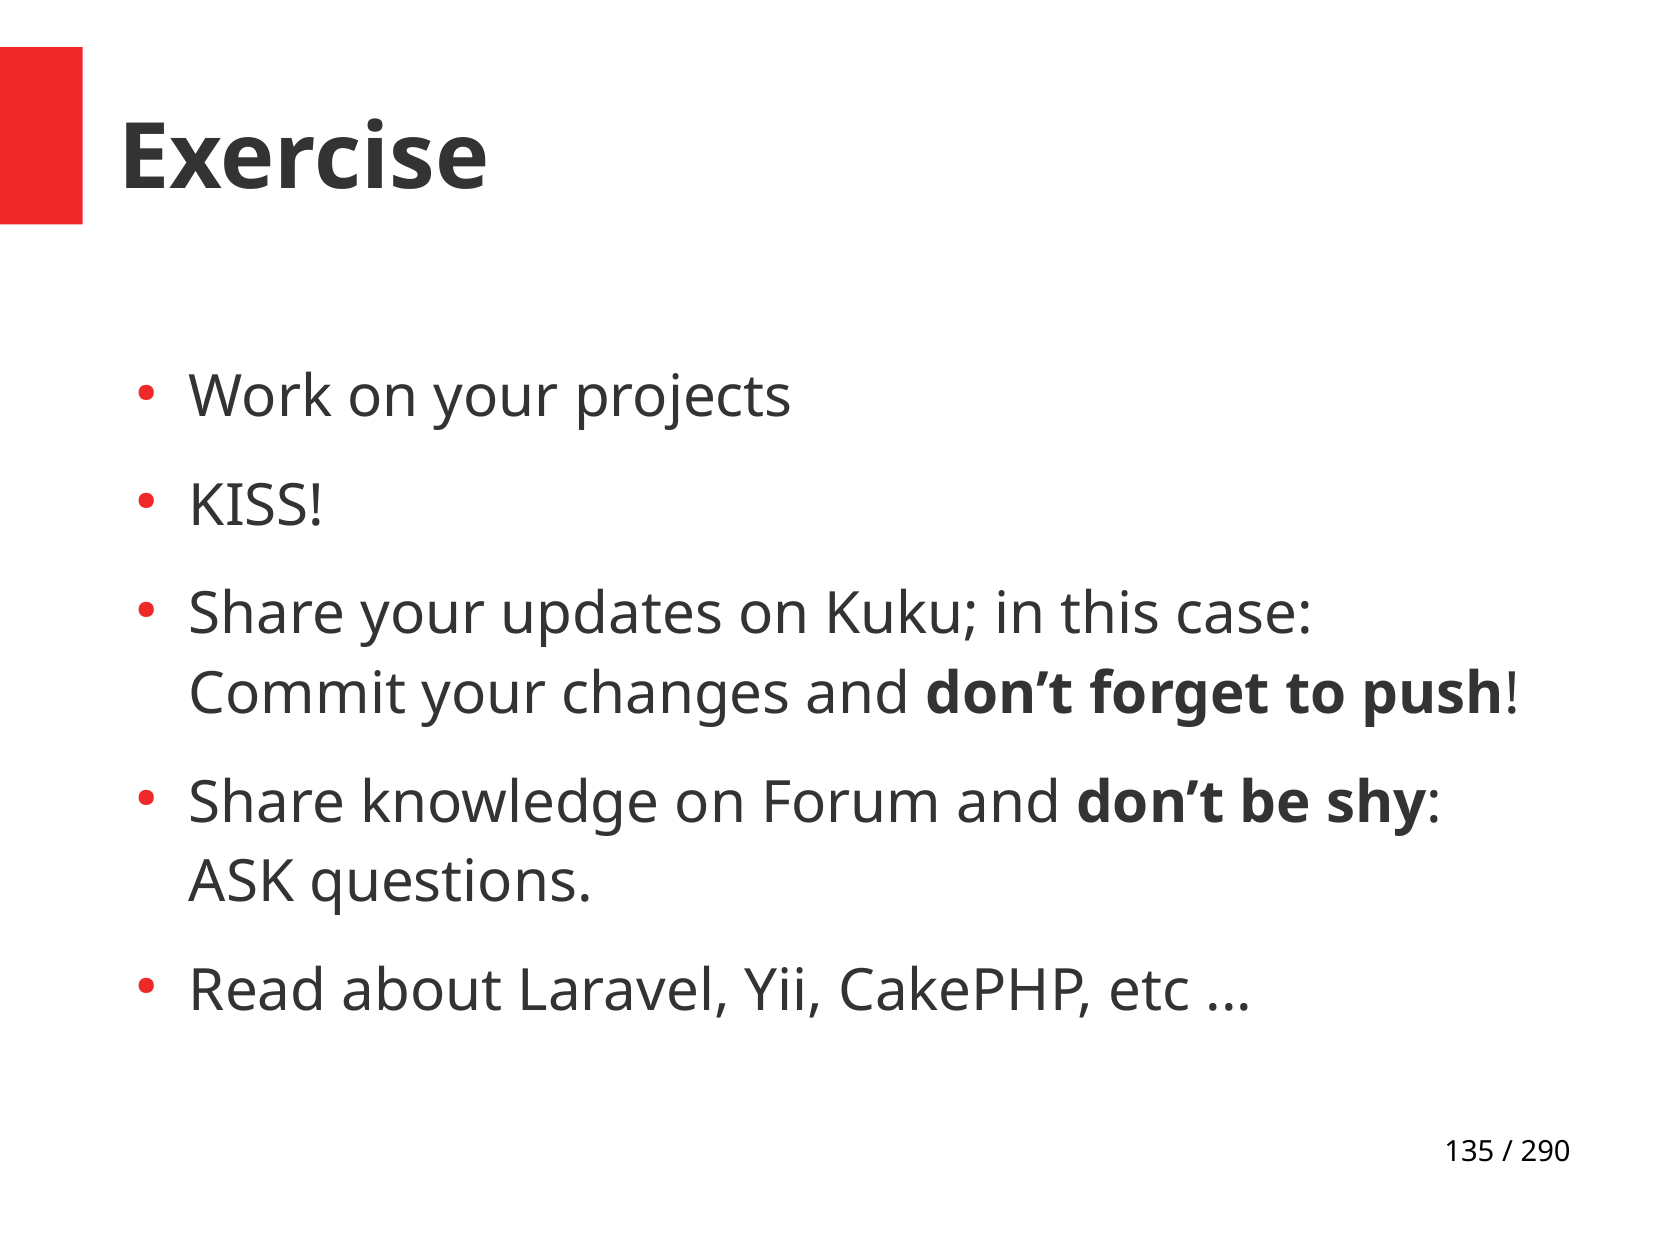

# Exercise
Work on your projects
KISS!
Share your updates on Kuku; in this case: Commit your changes and don’t forget to push!
Share knowledge on Forum and don’t be shy: ASK questions.
Read about Laravel, Yii, CakePHP, etc ...
135